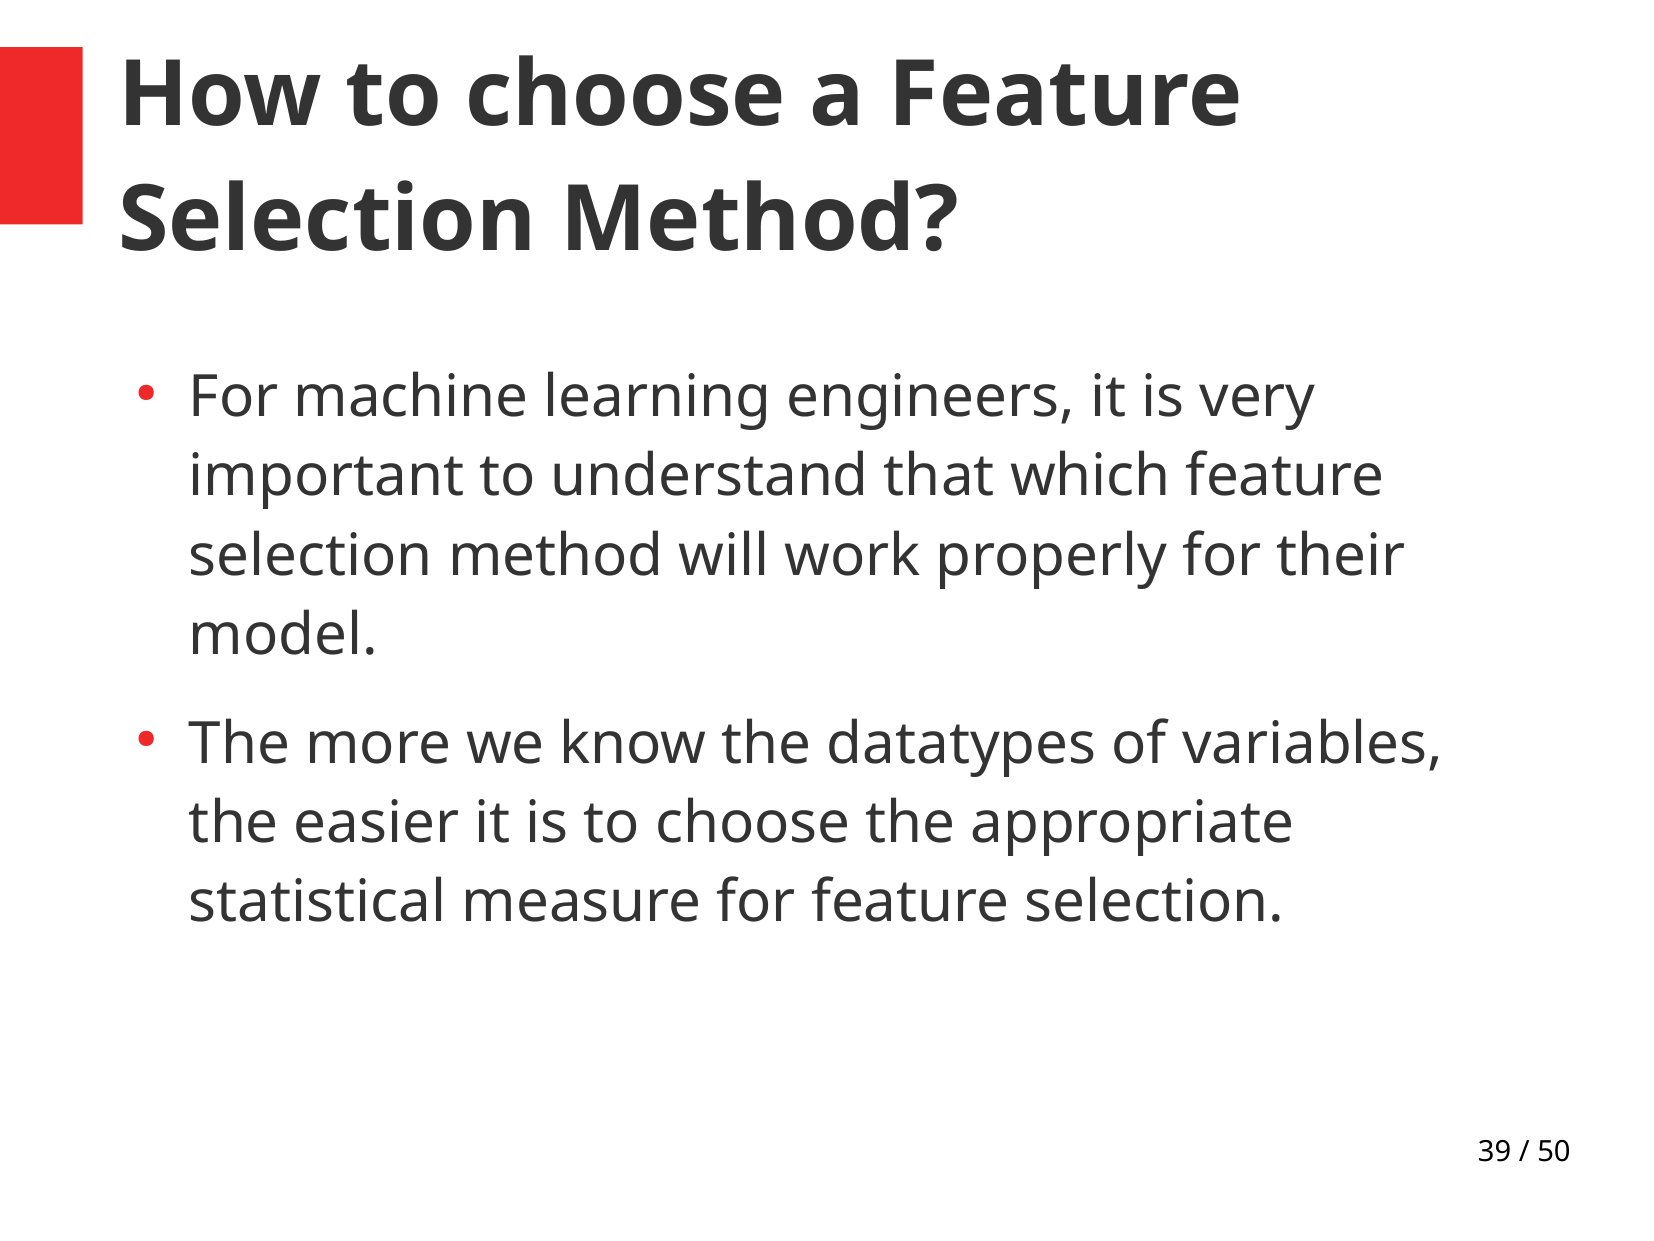

# How to choose a Feature Selection Method?
For machine learning engineers, it is very important to understand that which feature selection method will work properly for their model.
The more we know the datatypes of variables, the easier it is to choose the appropriate statistical measure for feature selection.
39